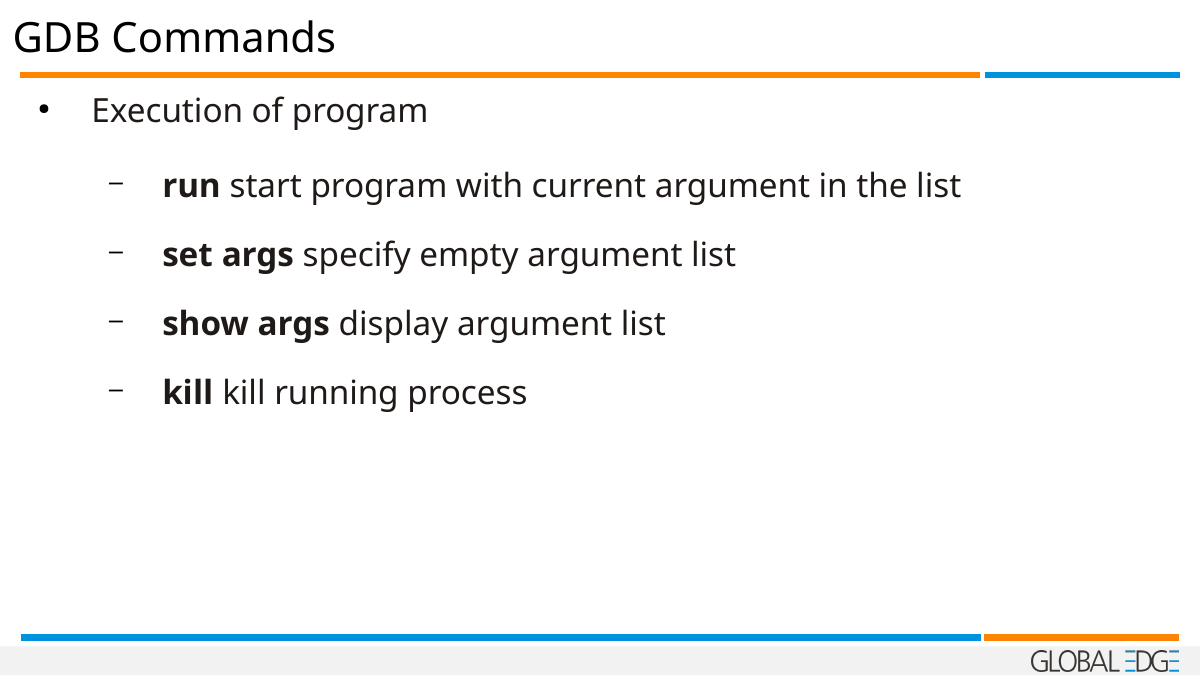

# GDB Commands
Execution of program
run start program with current argument in the list
set args specify empty argument list
show args display argument list
kill kill running process